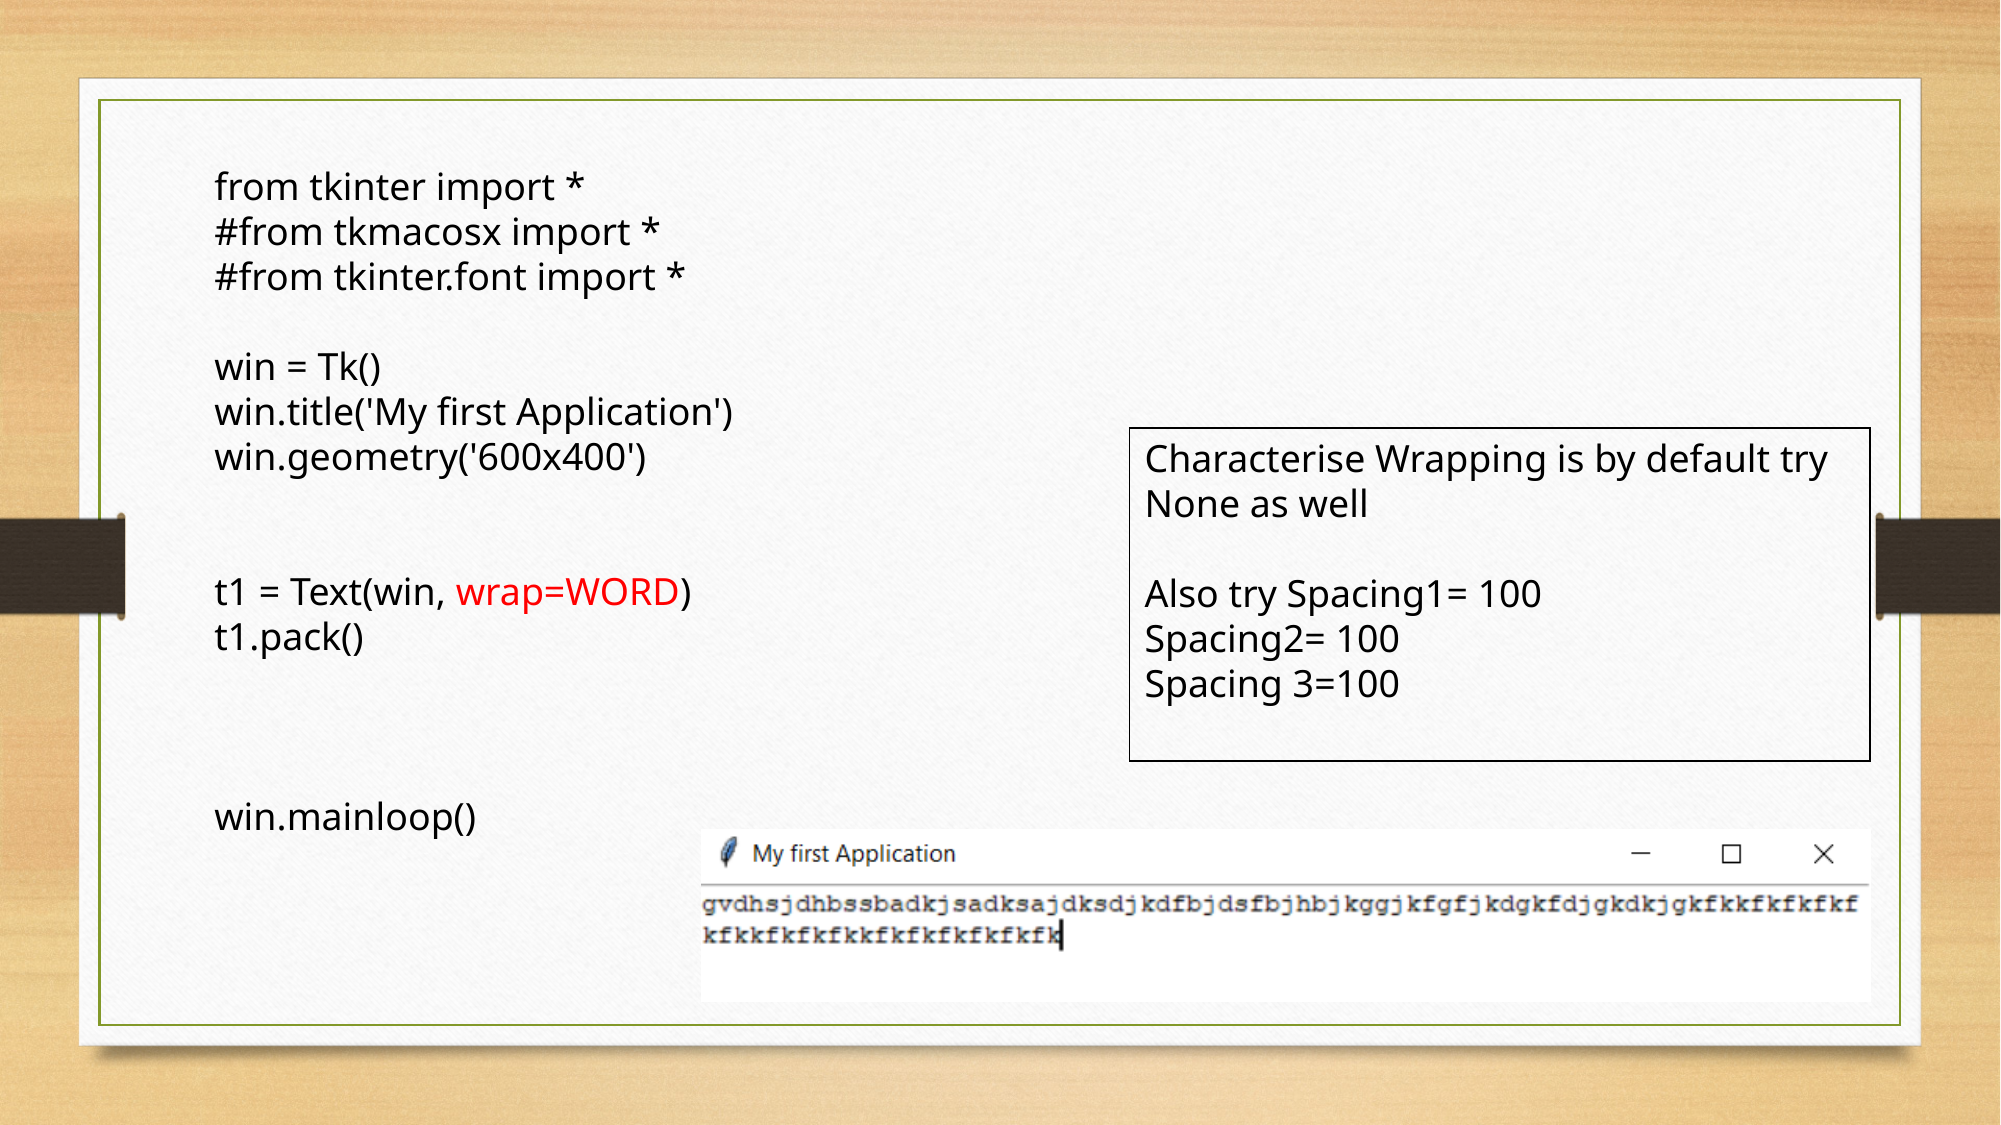

from tkinter import *
#from tkmacosx import *
#from tkinter.font import *
win = Tk()
win.title('My first Application')
win.geometry('600x400')
t1 = Text(win, wrap=WORD)
t1.pack()
win.mainloop()
Characterise Wrapping is by default try None as well
Also try Spacing1= 100
Spacing2= 100
Spacing 3=100